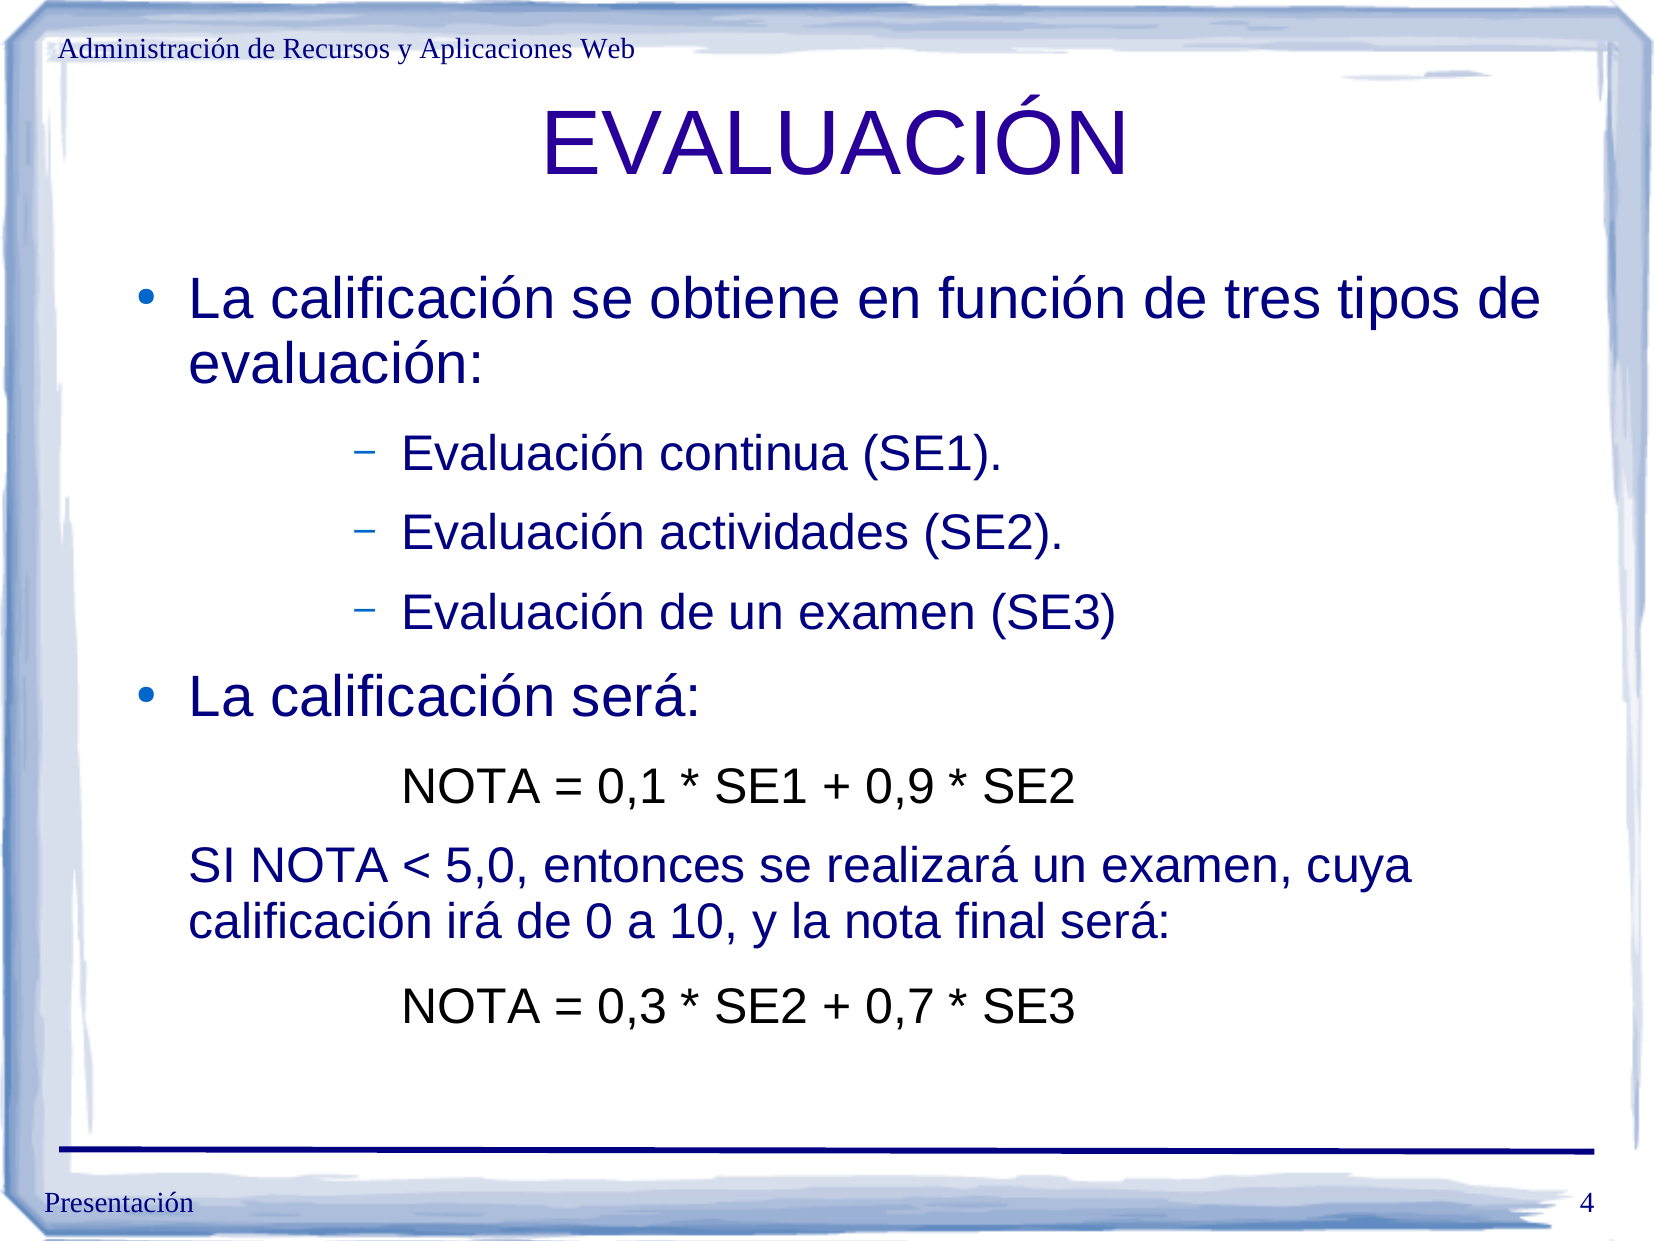

# EVALUACIÓN
La calificación se obtiene en función de tres tipos de evaluación:
Evaluación continua (SE1).
Evaluación actividades (SE2).
Evaluación de un examen (SE3)
La calificación será:
NOTA = 0,1 * SE1 + 0,9 * SE2
SI NOTA < 5,0, entonces se realizará un examen, cuya calificación irá de 0 a 10, y la nota final será:
NOTA = 0,3 * SE2 + 0,7 * SE3
Presentación
4